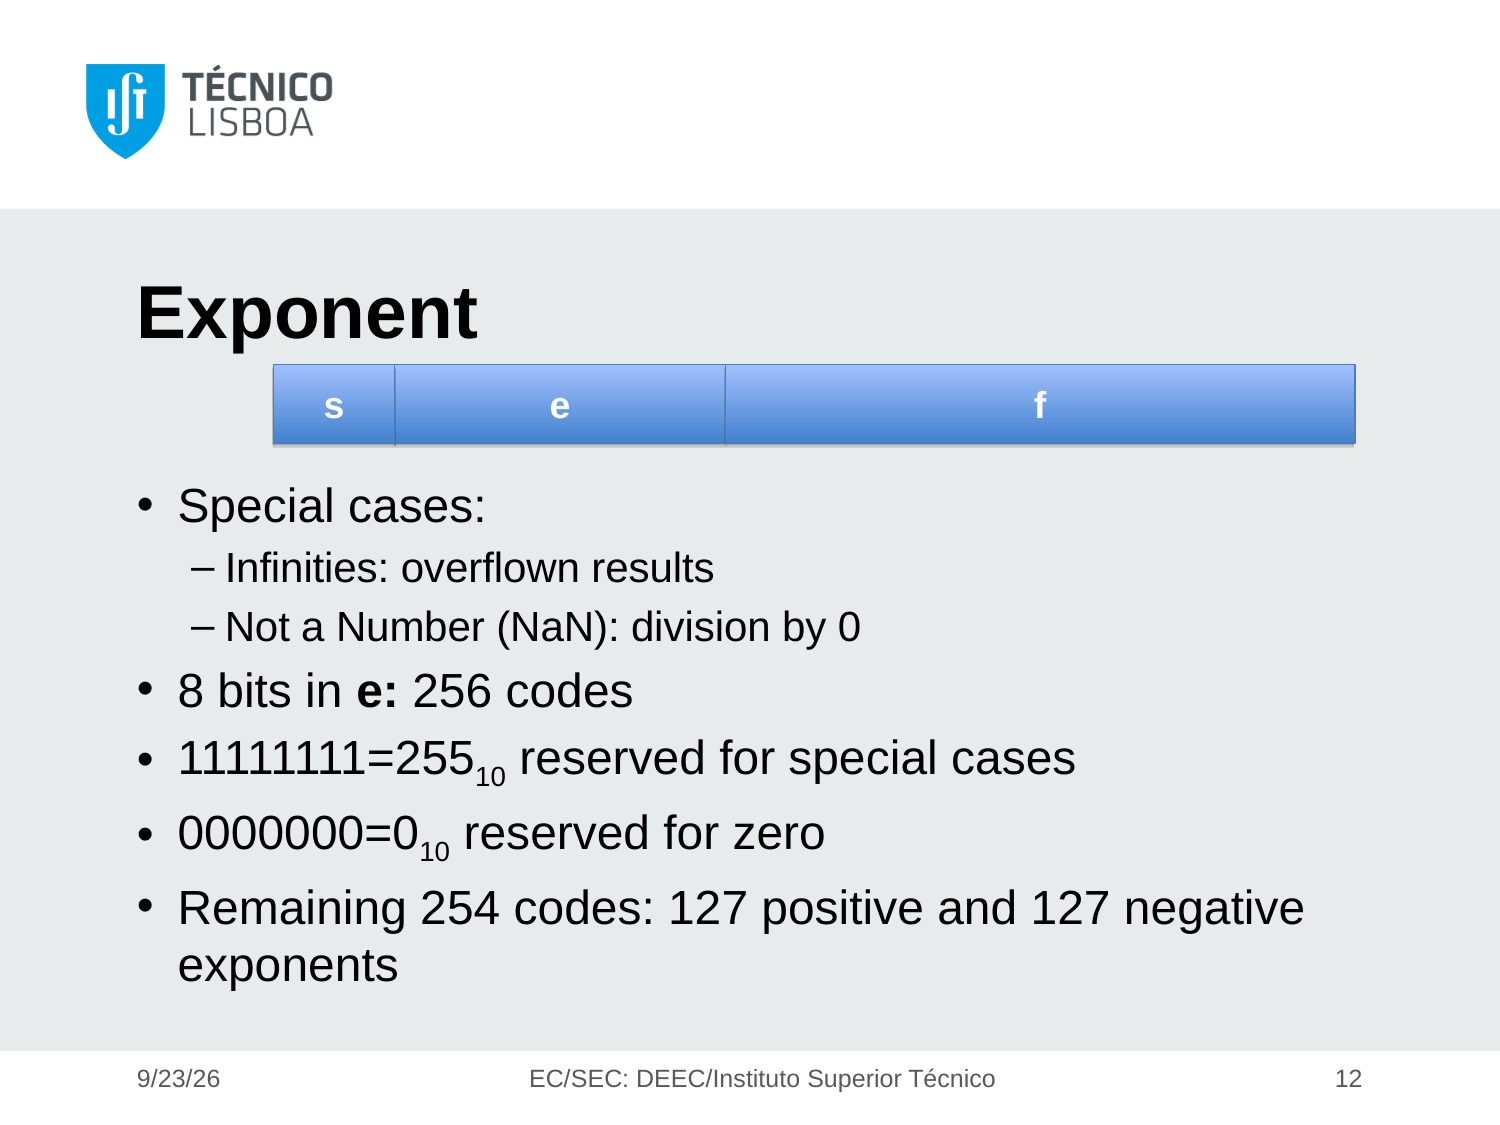

# Exponent
s
e
f
Special cases:
Infinities: overflown results
Not a Number (NaN): division by 0
8 bits in e: 256 codes
11111111=25510 reserved for special cases
0000000=010 reserved for zero
Remaining 254 codes: 127 positive and 127 negative exponents
EC/SEC: DEEC/Instituto Superior Técnico